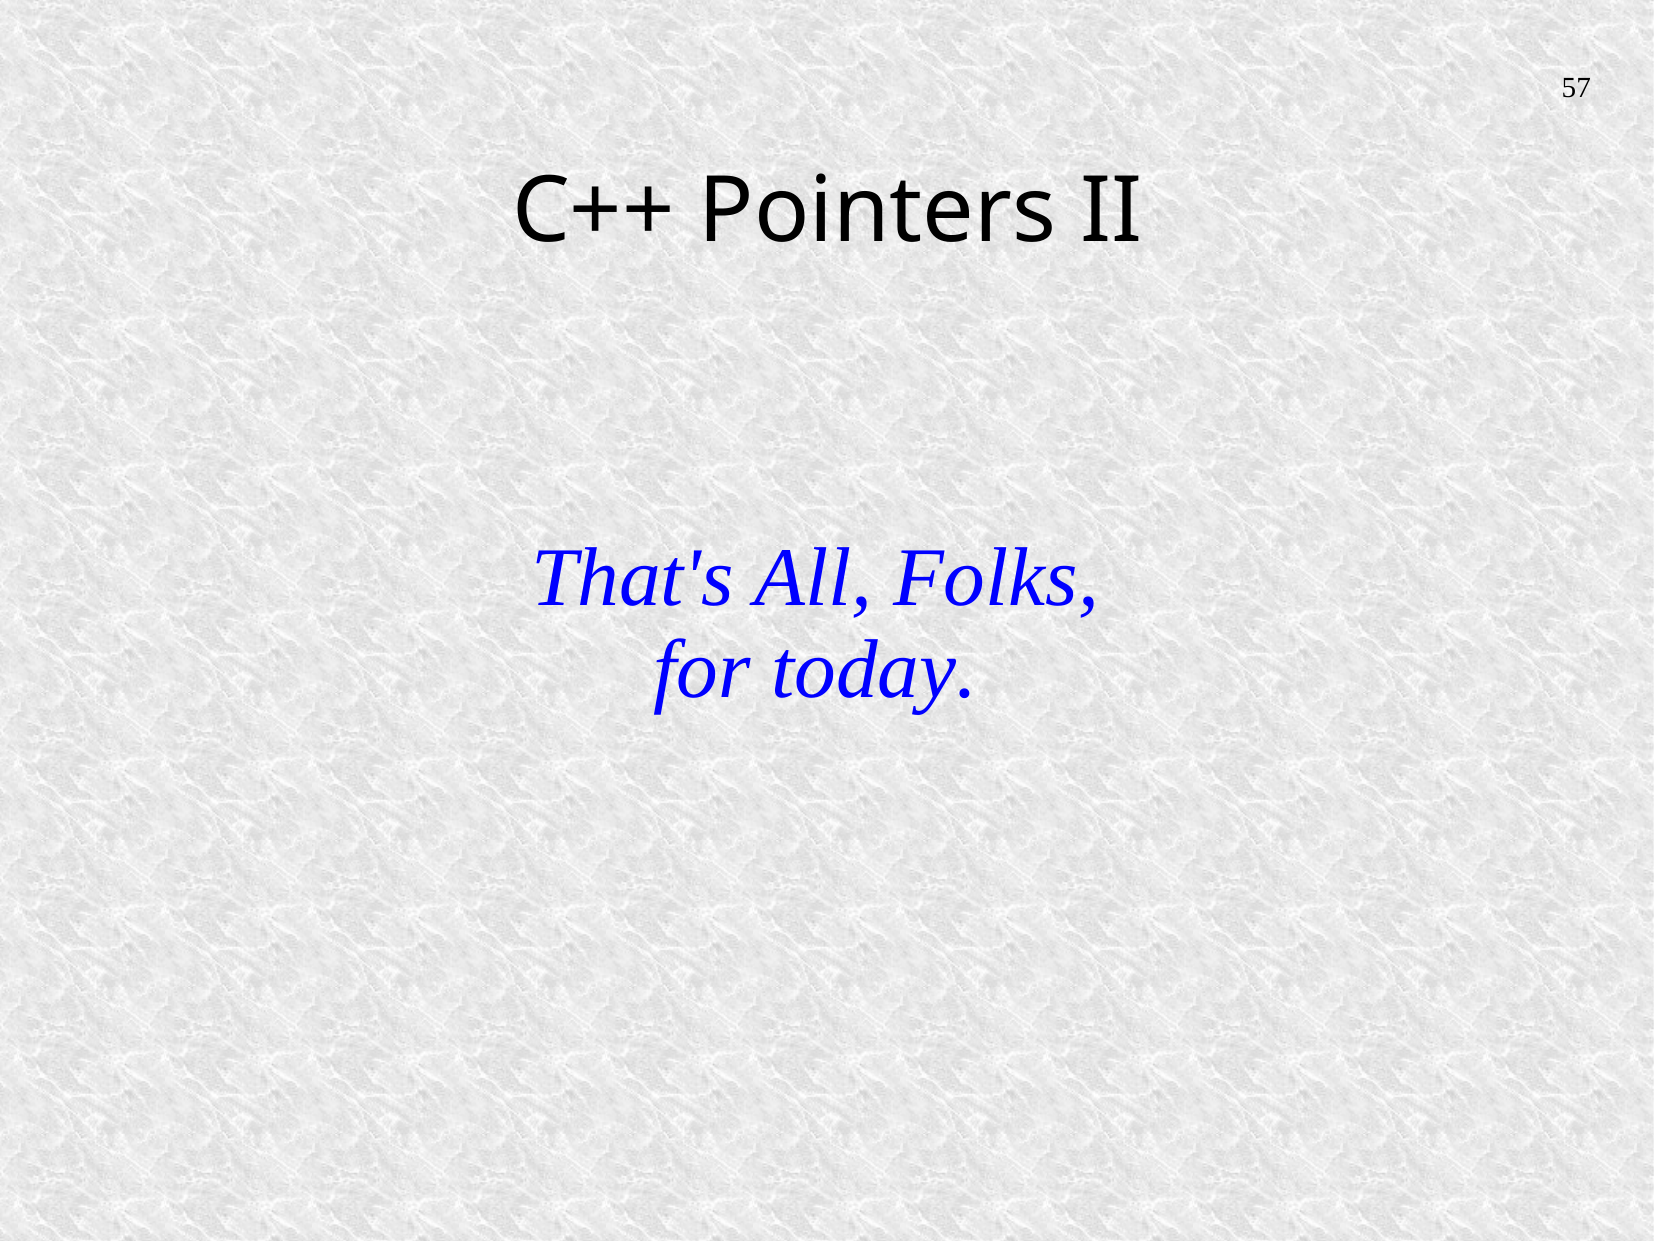

57
# C++ Pointers II
That's All, Folks,
for today.